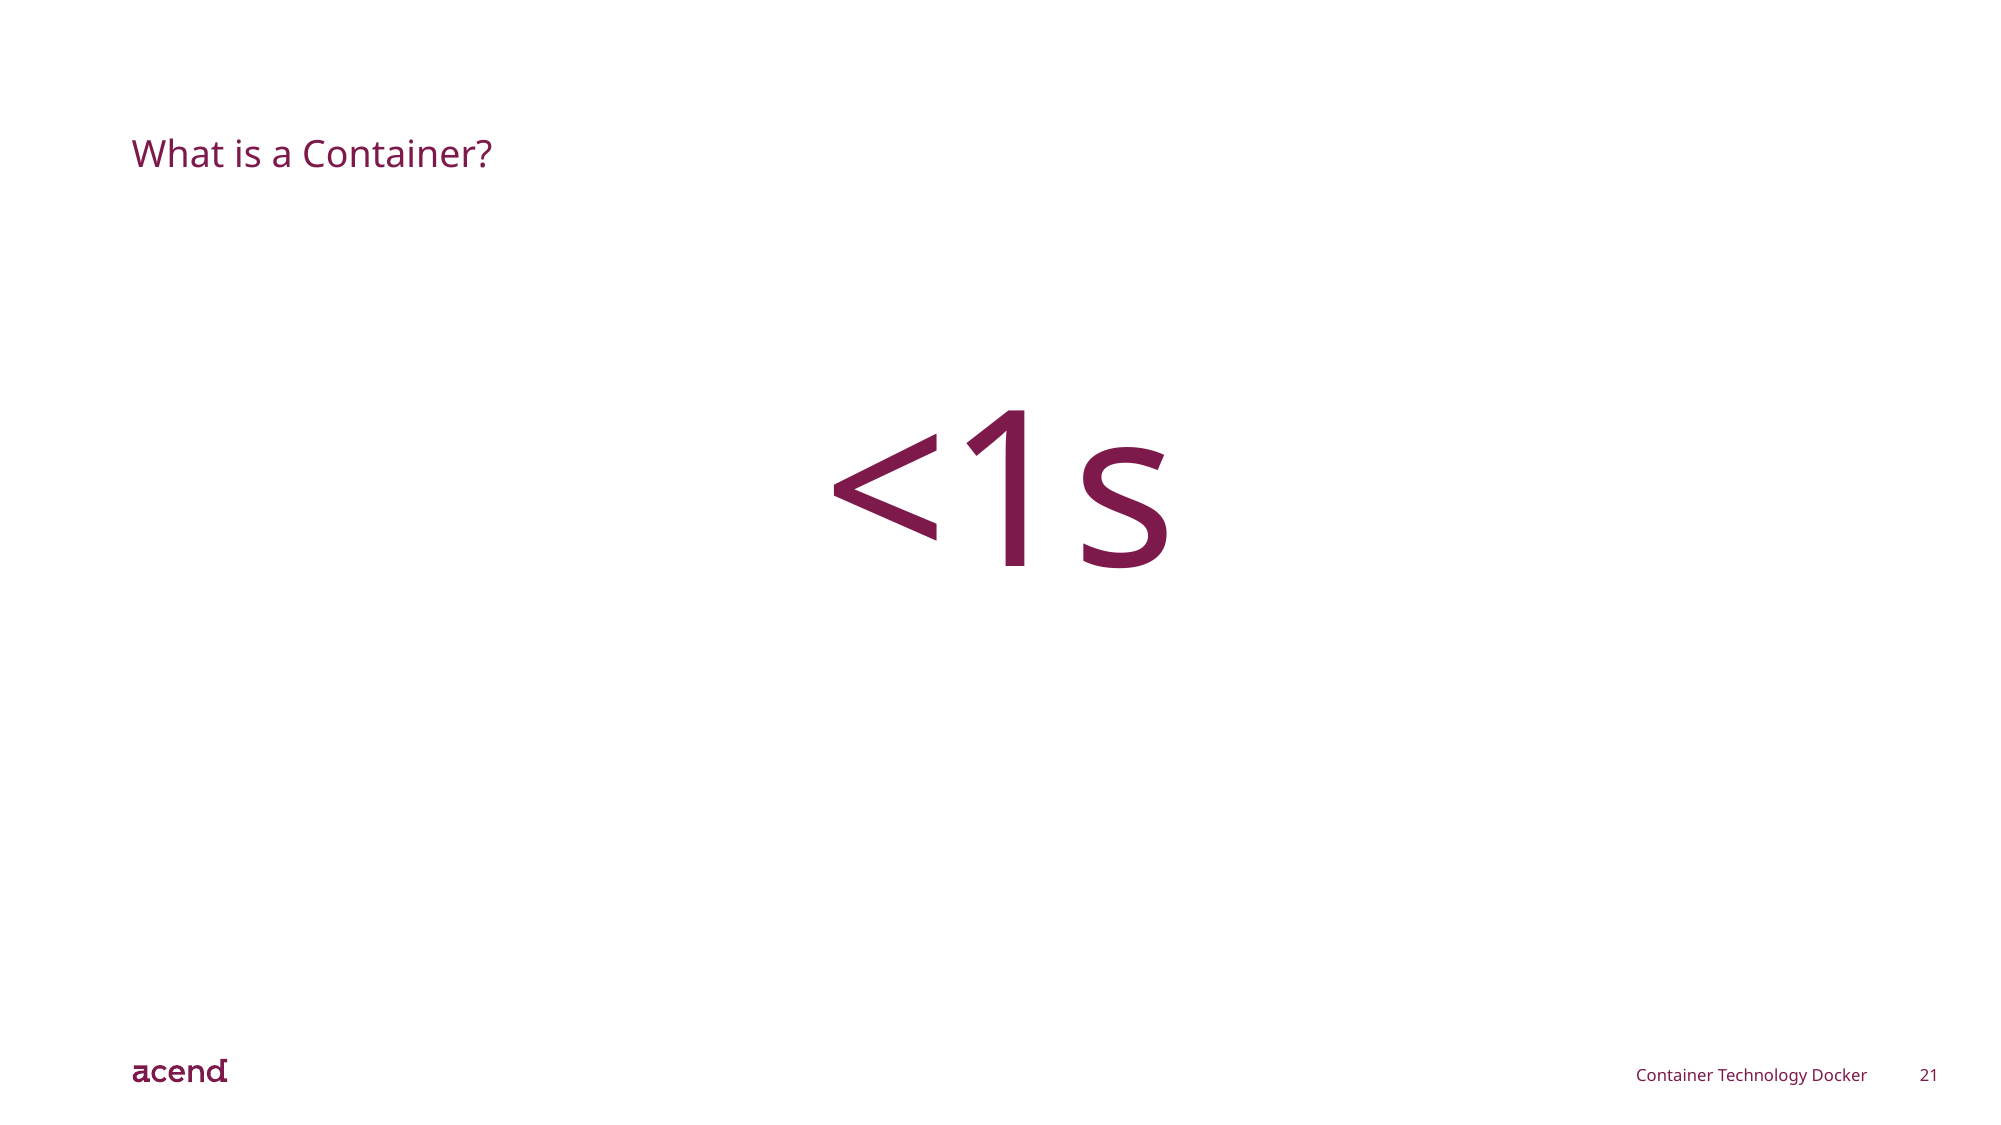

What is a Container?
<1s
#
Container Technology Docker
21